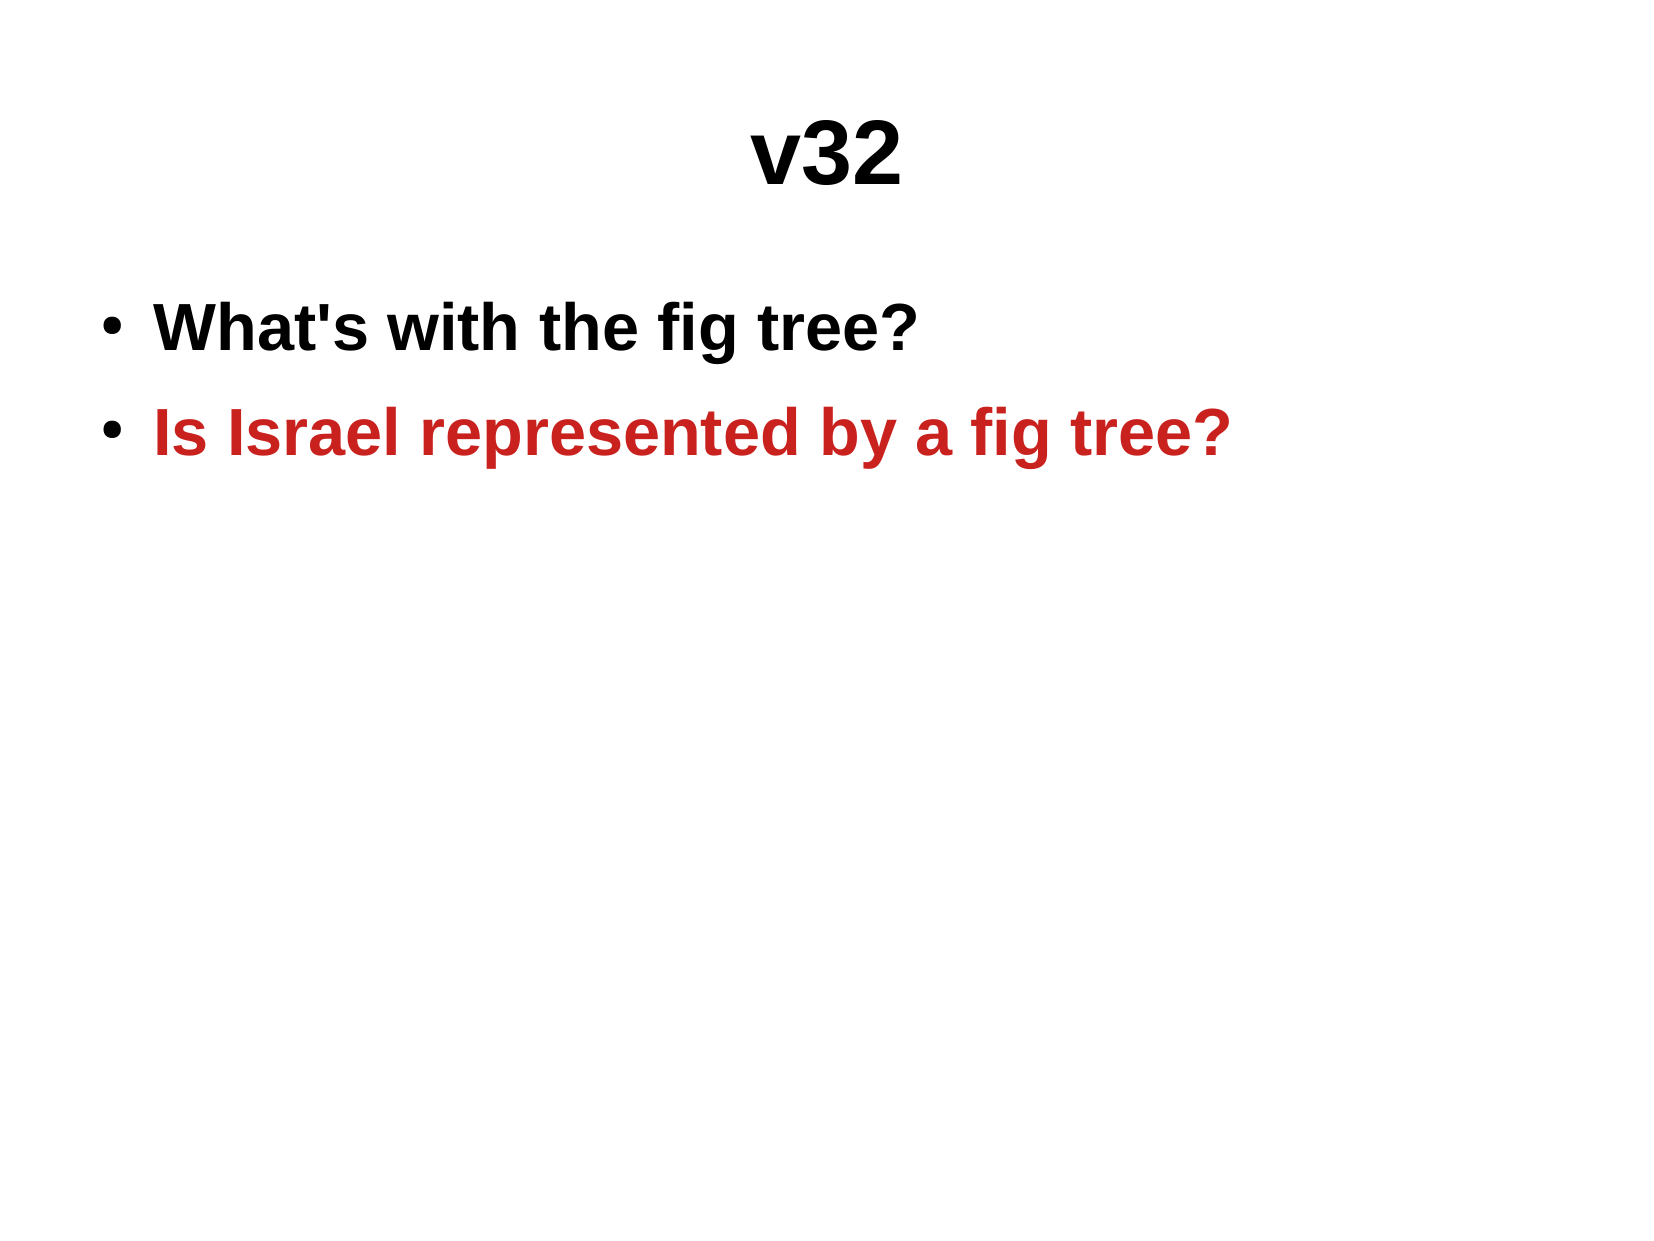

# v32
What's with the fig tree?
Is Israel represented by a fig tree?